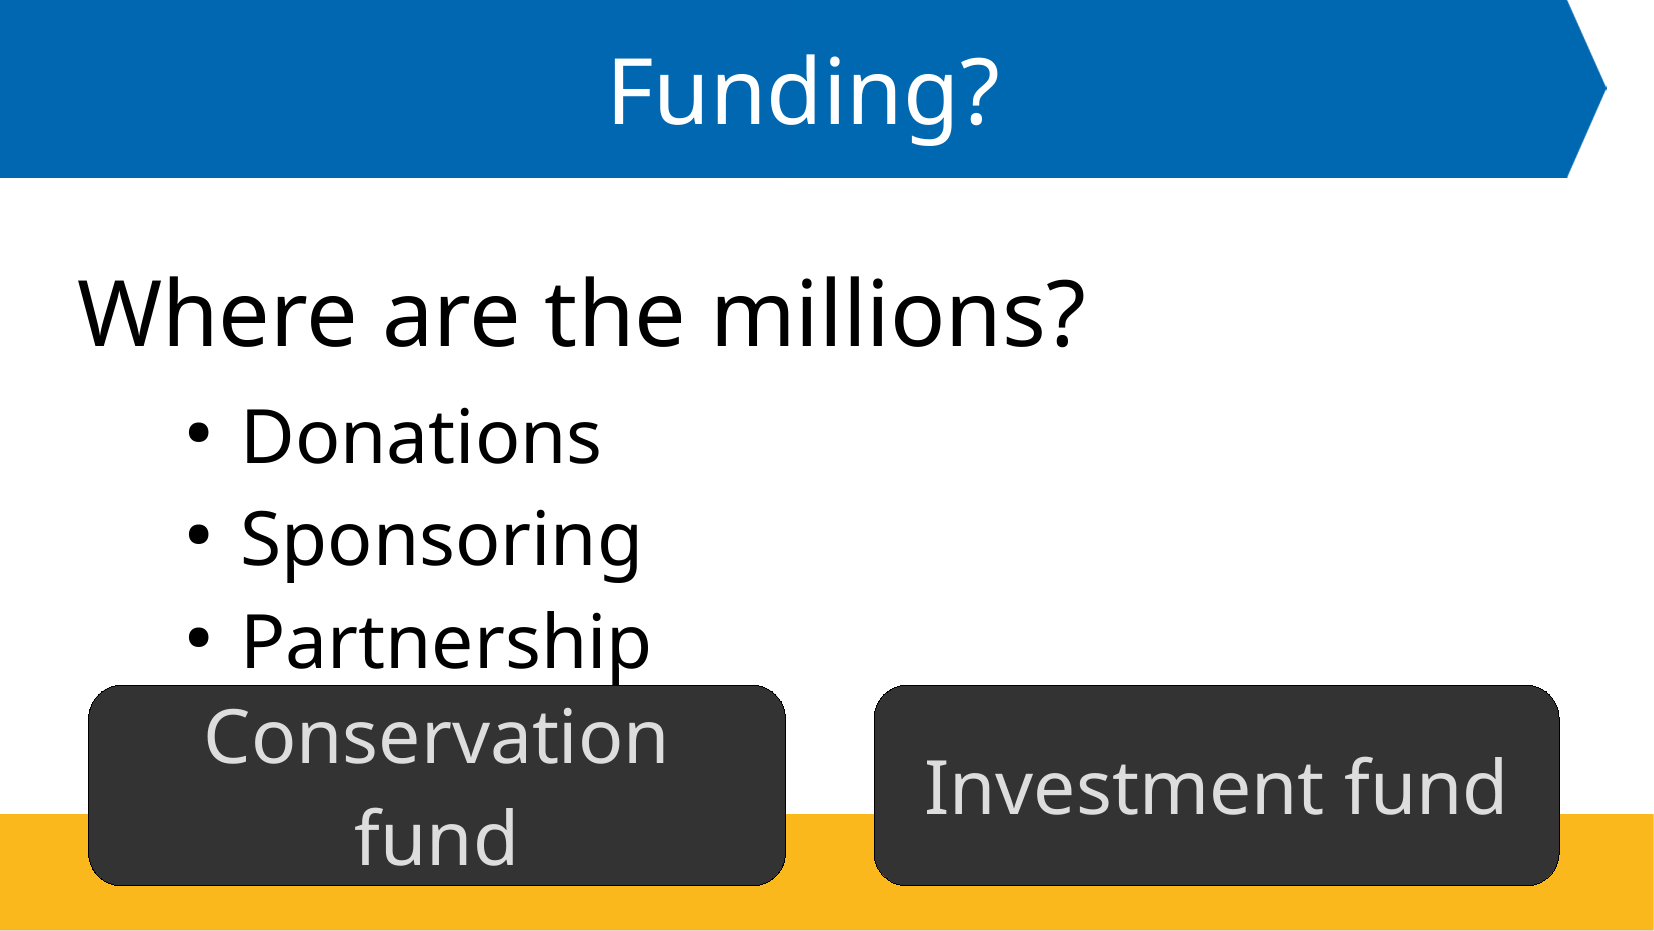

# Funding?
Where are the millions?
 Donations
 Sponsoring
 Partnership
Conservation fund
Investment fund